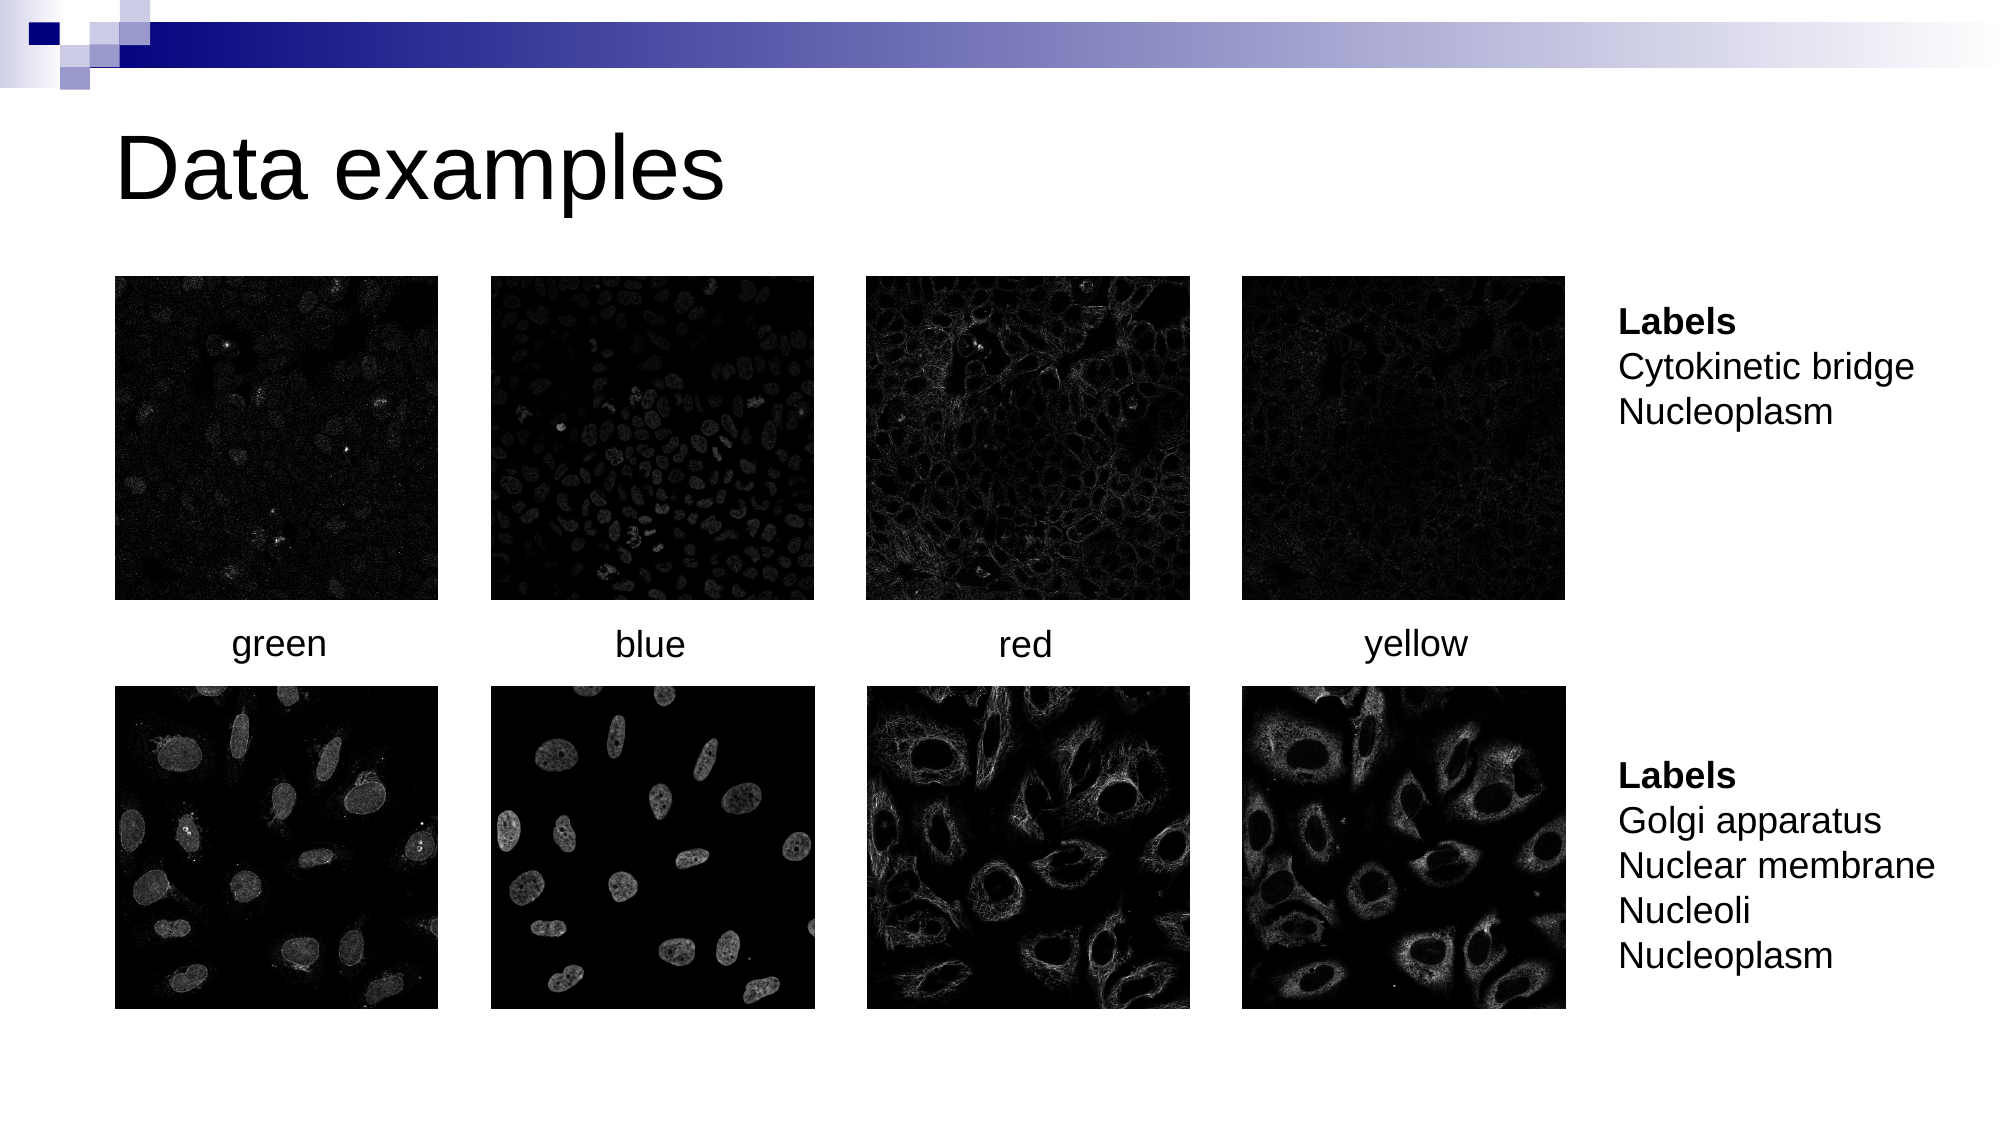

# Data examples
Labels
Cytokinetic bridge
Nucleoplasm
green
yellow
blue
red
Labels
Golgi apparatus
Nuclear membrane
Nucleoli
Nucleoplasm